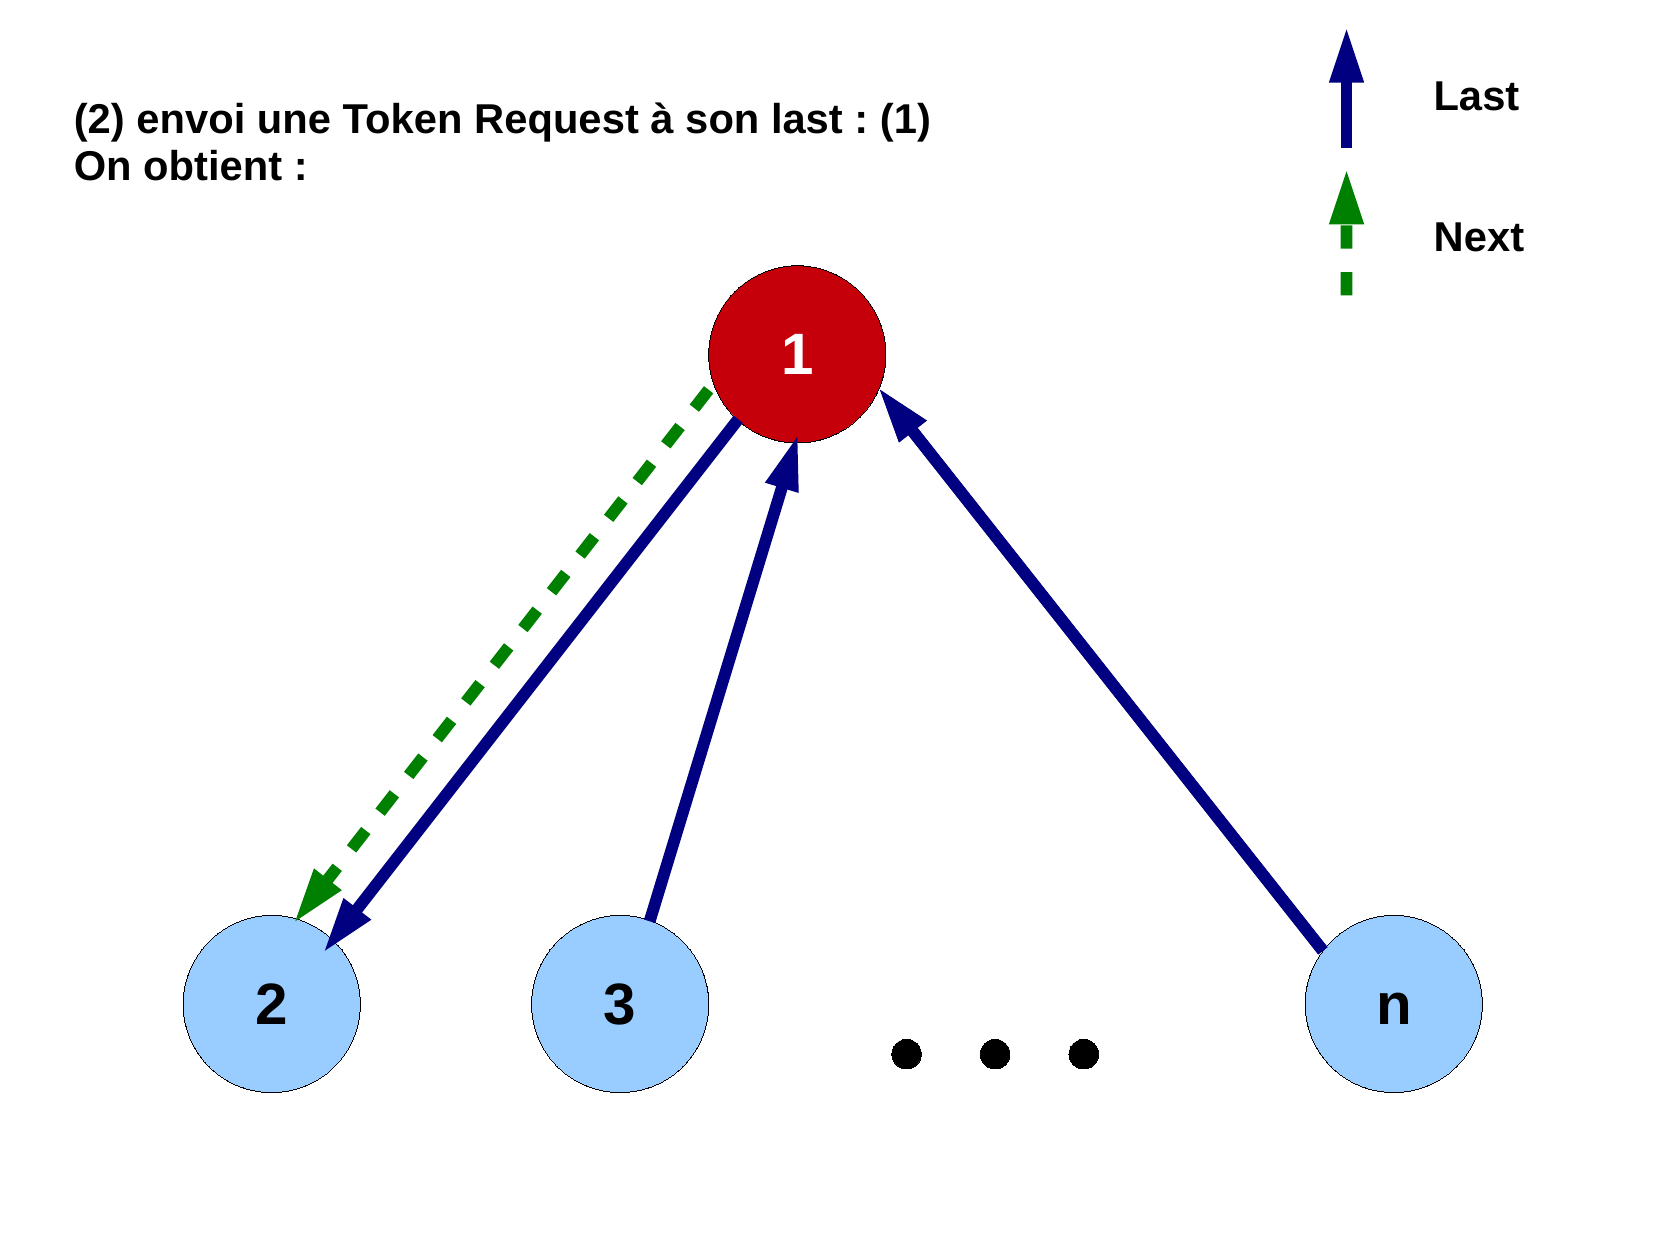

Last
(2) envoi une Token Request à son last : (1)
On obtient :
Next
1
2
3
n